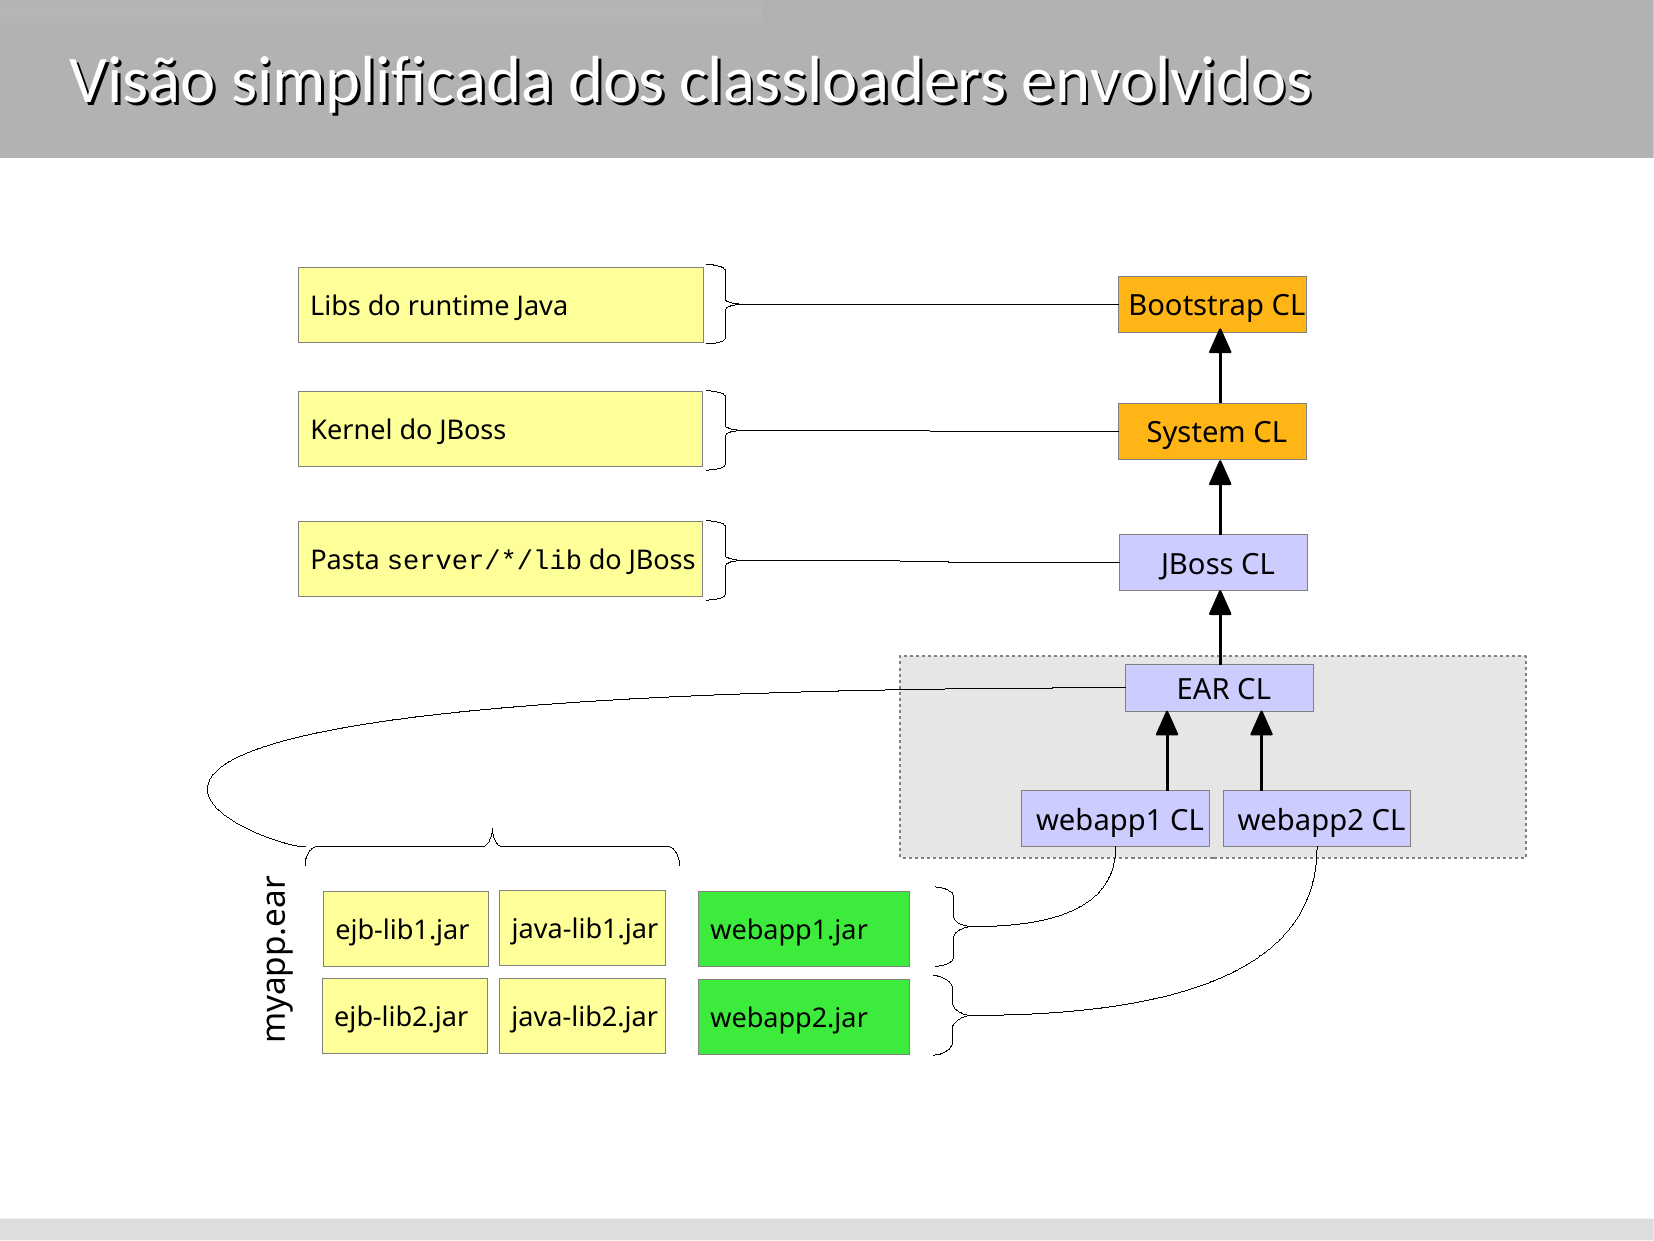

# Visão simplificada dos classloaders envolvidos
Libs do runtime Java
Bootstrap CL
Kernel do JBoss
System CL
Pasta server/*/lib do JBoss
JBoss CL
EAR CL
webapp1 CL
webapp2 CL
java-lib1.jar
ejb-lib1.jar
webapp1.jar
myapp.ear
ejb-lib2.jar
java-lib2.jar
webapp2.jar